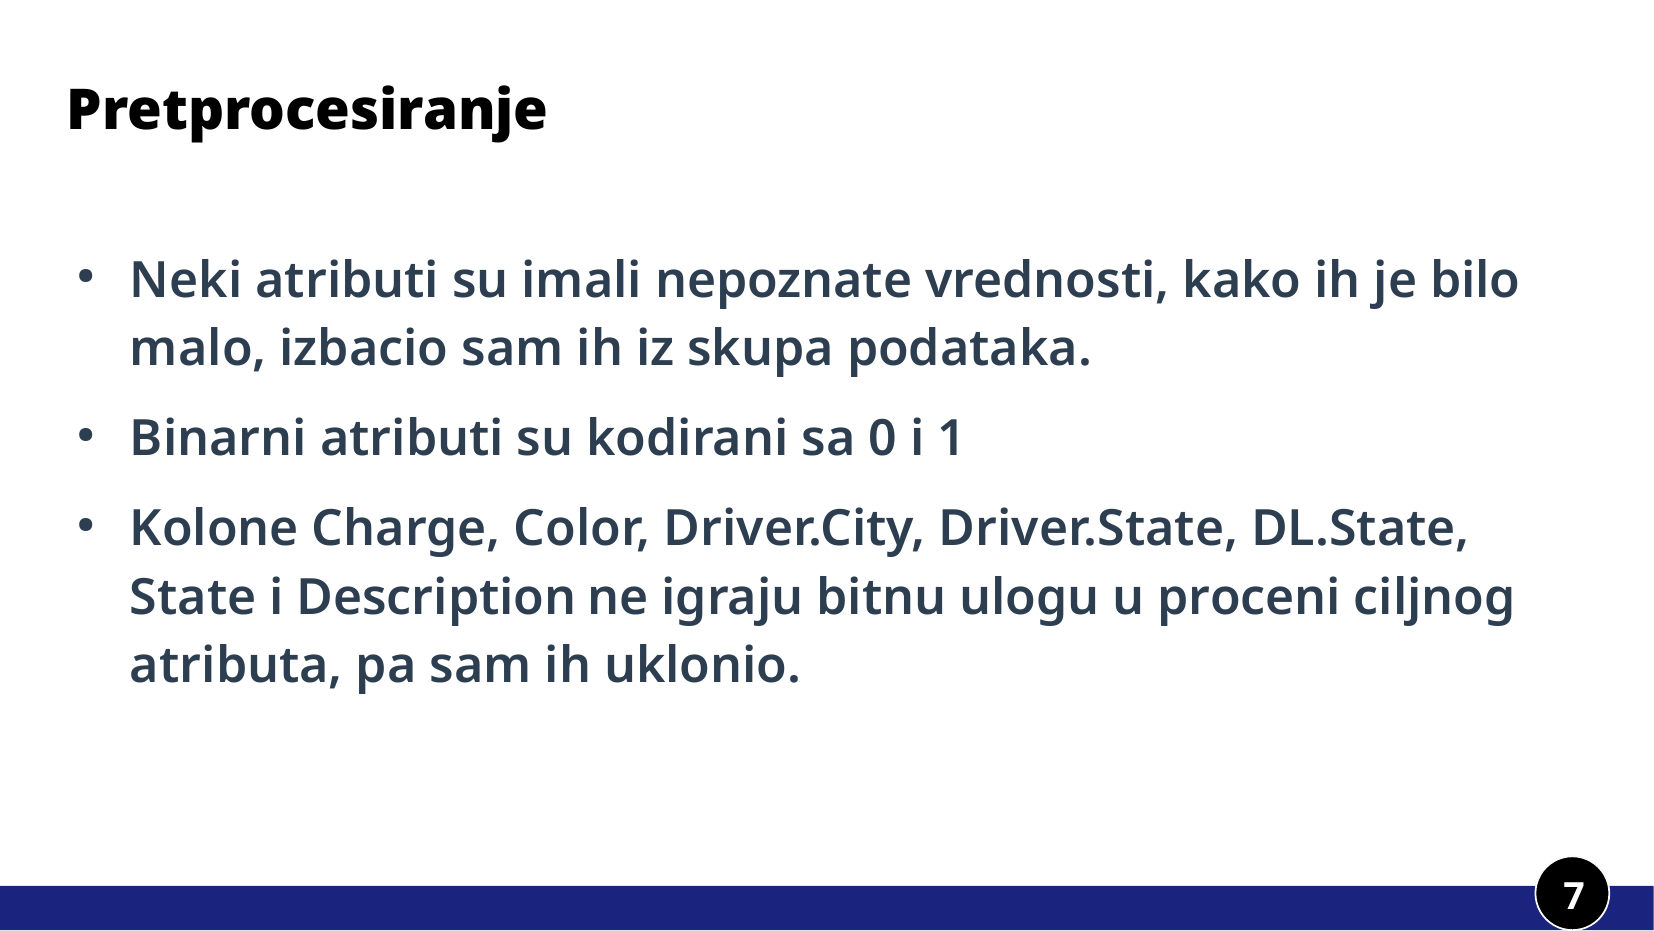

# Pretprocesiranje
Neki atributi su imali nepoznate vrednosti, kako ih je bilo malo, izbacio sam ih iz skupa podataka.
Binarni atributi su kodirani sa 0 i 1
Kolone Charge, Color, Driver.City, Driver.State, DL.State, State i Description ne igraju bitnu ulogu u proceni ciljnog atributa, pa sam ih uklonio.